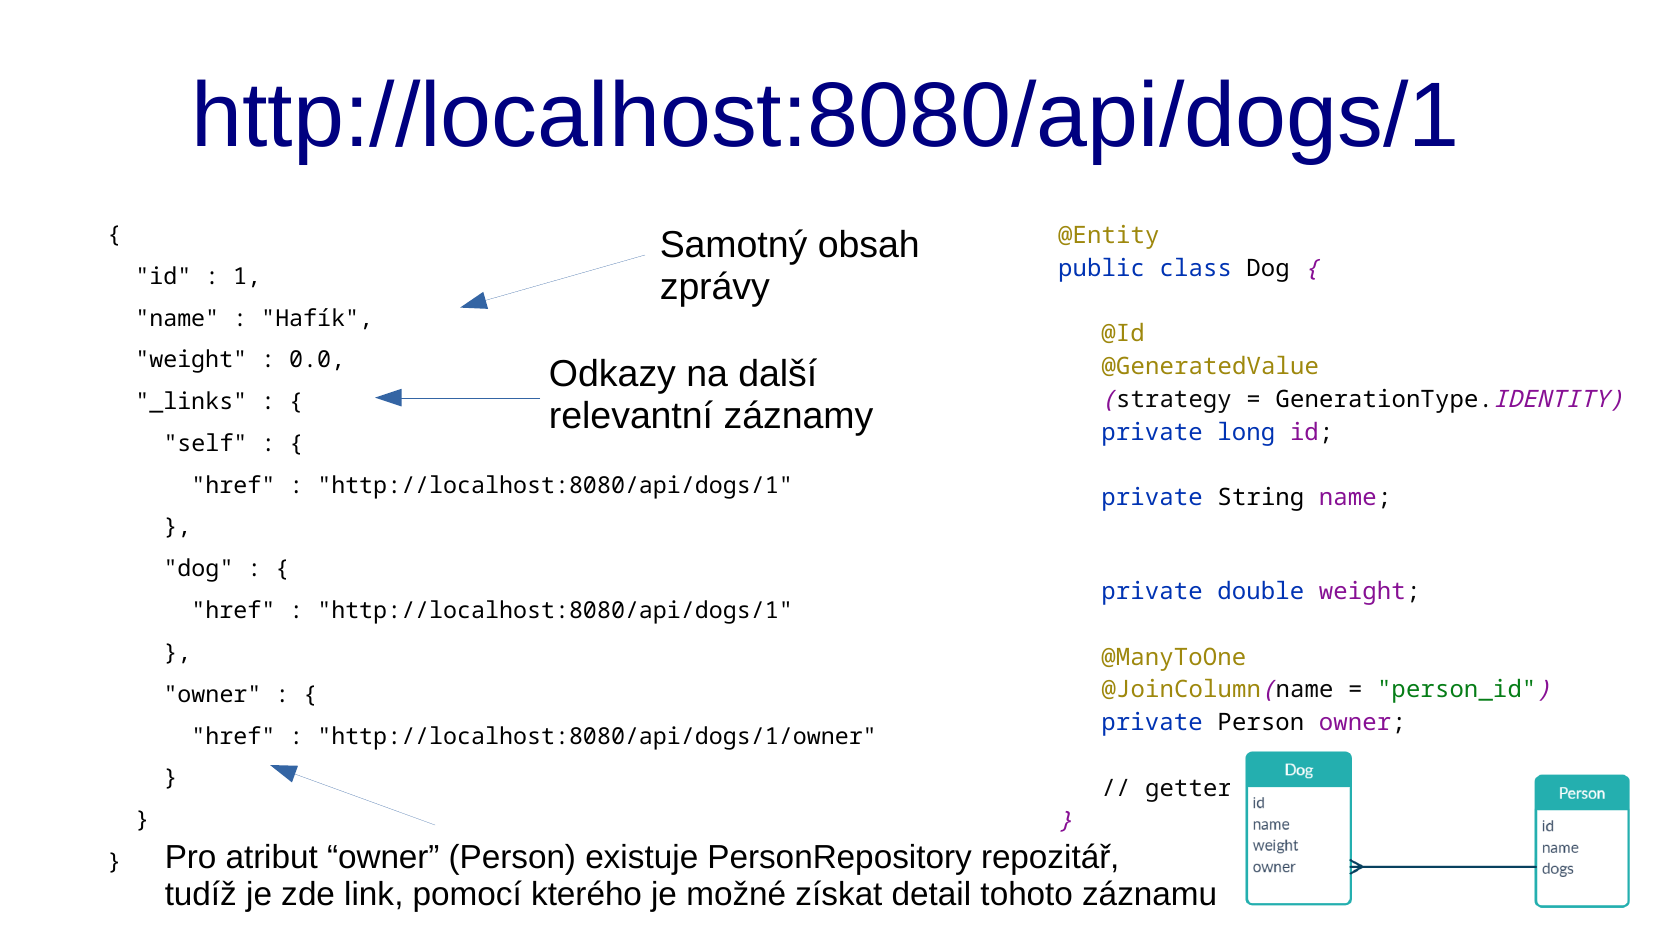

# http://localhost:8080/api/dogs/1
Samotný obsah
zprávy
{
 "id" : 1,
 "name" : "Hafík",
 "weight" : 0.0,
 "_links" : {
 "self" : {
 "href" : "http://localhost:8080/api/dogs/1"
 },
 "dog" : {
 "href" : "http://localhost:8080/api/dogs/1"
 },
 "owner" : {
 "href" : "http://localhost:8080/api/dogs/1/owner"
 }
 }
}
@Entity
public class Dog {
 @Id
 @GeneratedValue
 (strategy = GenerationType.IDENTITY)
 private long id;
 private String name;
 private double weight;
 @ManyToOne
 @JoinColumn(name = "person_id")
 private Person owner;
 // getters & setters
}
Odkazy na další
relevantní záznamy
Pro atribut “owner” (Person) existuje PersonRepository repozitář,
tudíž je zde link, pomocí kterého je možné získat detail tohoto záznamu